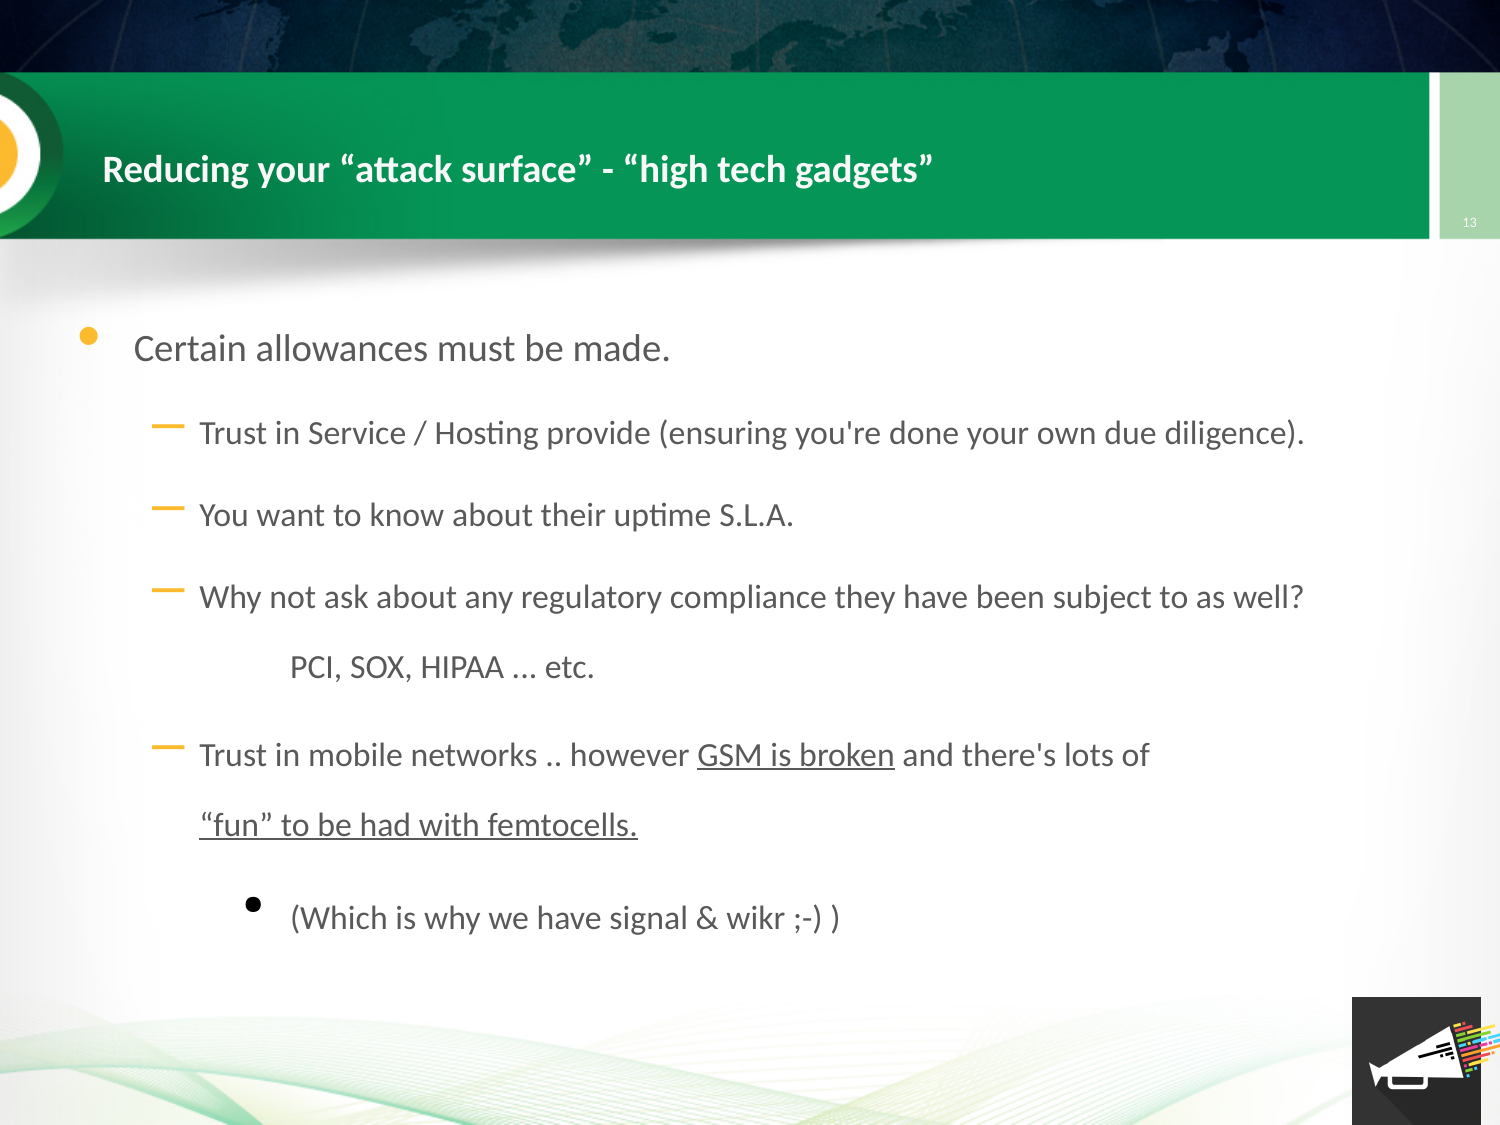

# Reducing your “attack surface” - “high tech gadgets”
Certain allowances must be made.
Trust in Service / Hosting provide (ensuring you're done your own due diligence).
You want to know about their uptime S.L.A.
Why not ask about any regulatory compliance they have been subject to as well?
PCI, SOX, HIPAA ... etc.
Trust in mobile networks .. however GSM is broken and there's lots of “fun” to be had with femtocells.
(Which is why we have signal & wikr ;-) )